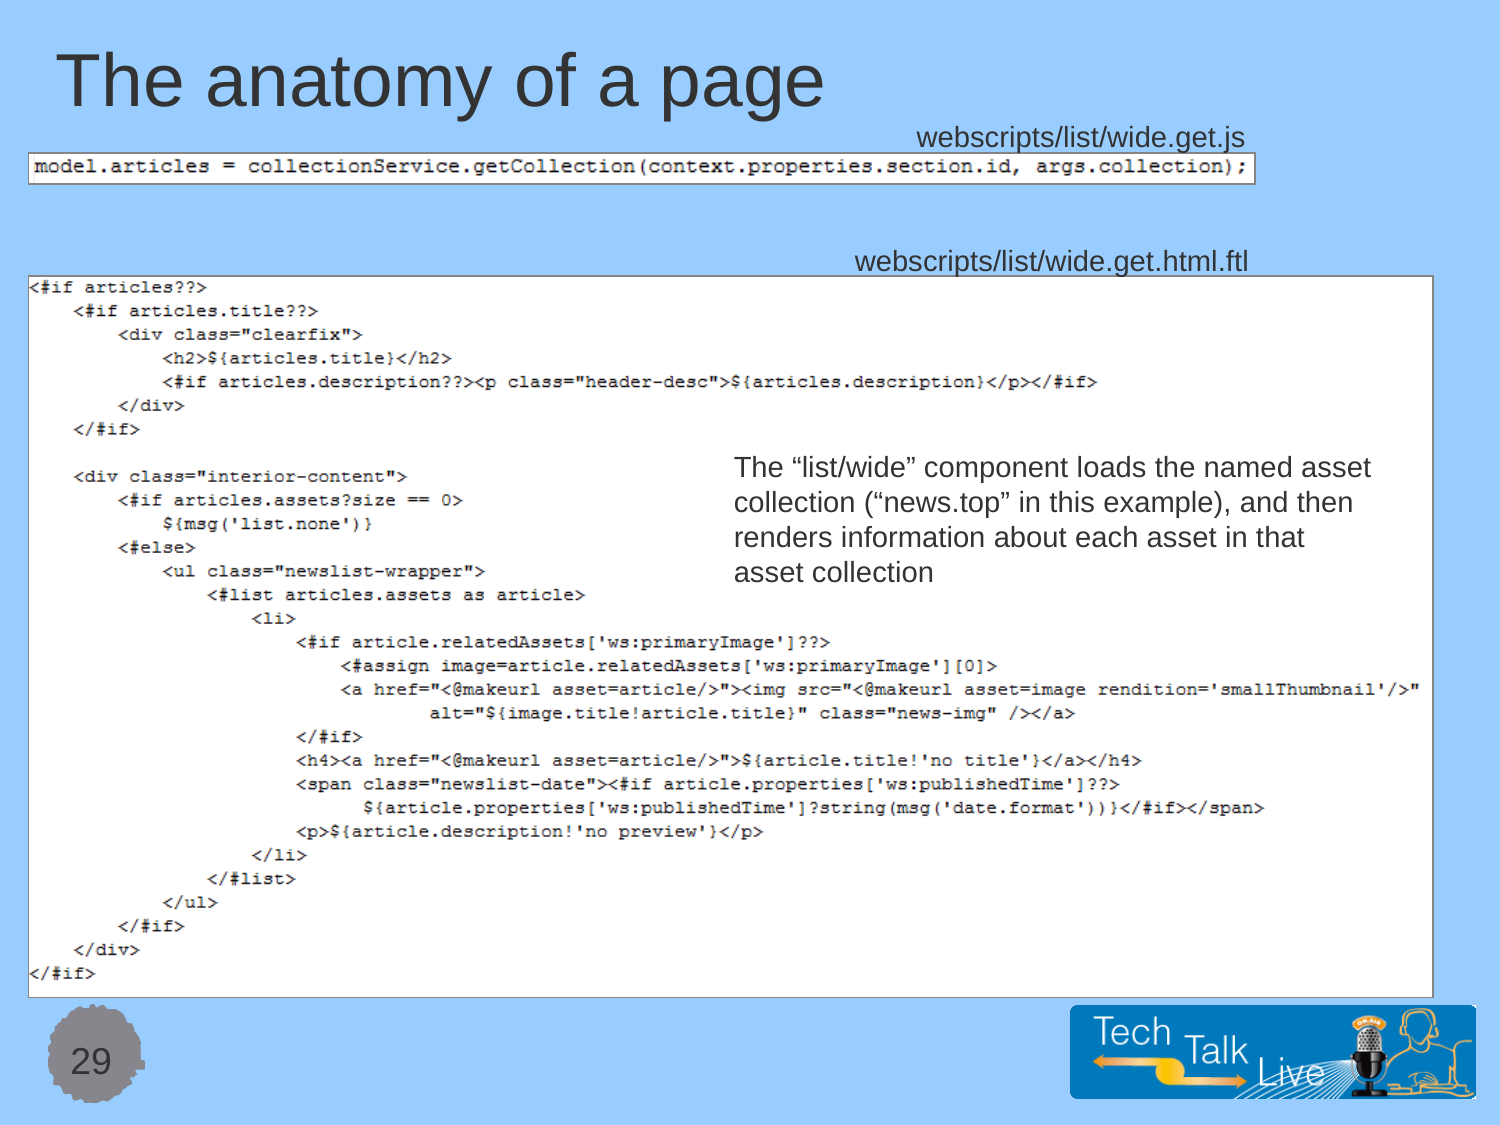

# The anatomy of a page
webscripts/list/wide.get.js
webscripts/list/wide.get.html.ftl
The “list/wide” component loads the named asset
collection (“news.top” in this example), and then
renders information about each asset in that
asset collection
bottom-left
bottom-right